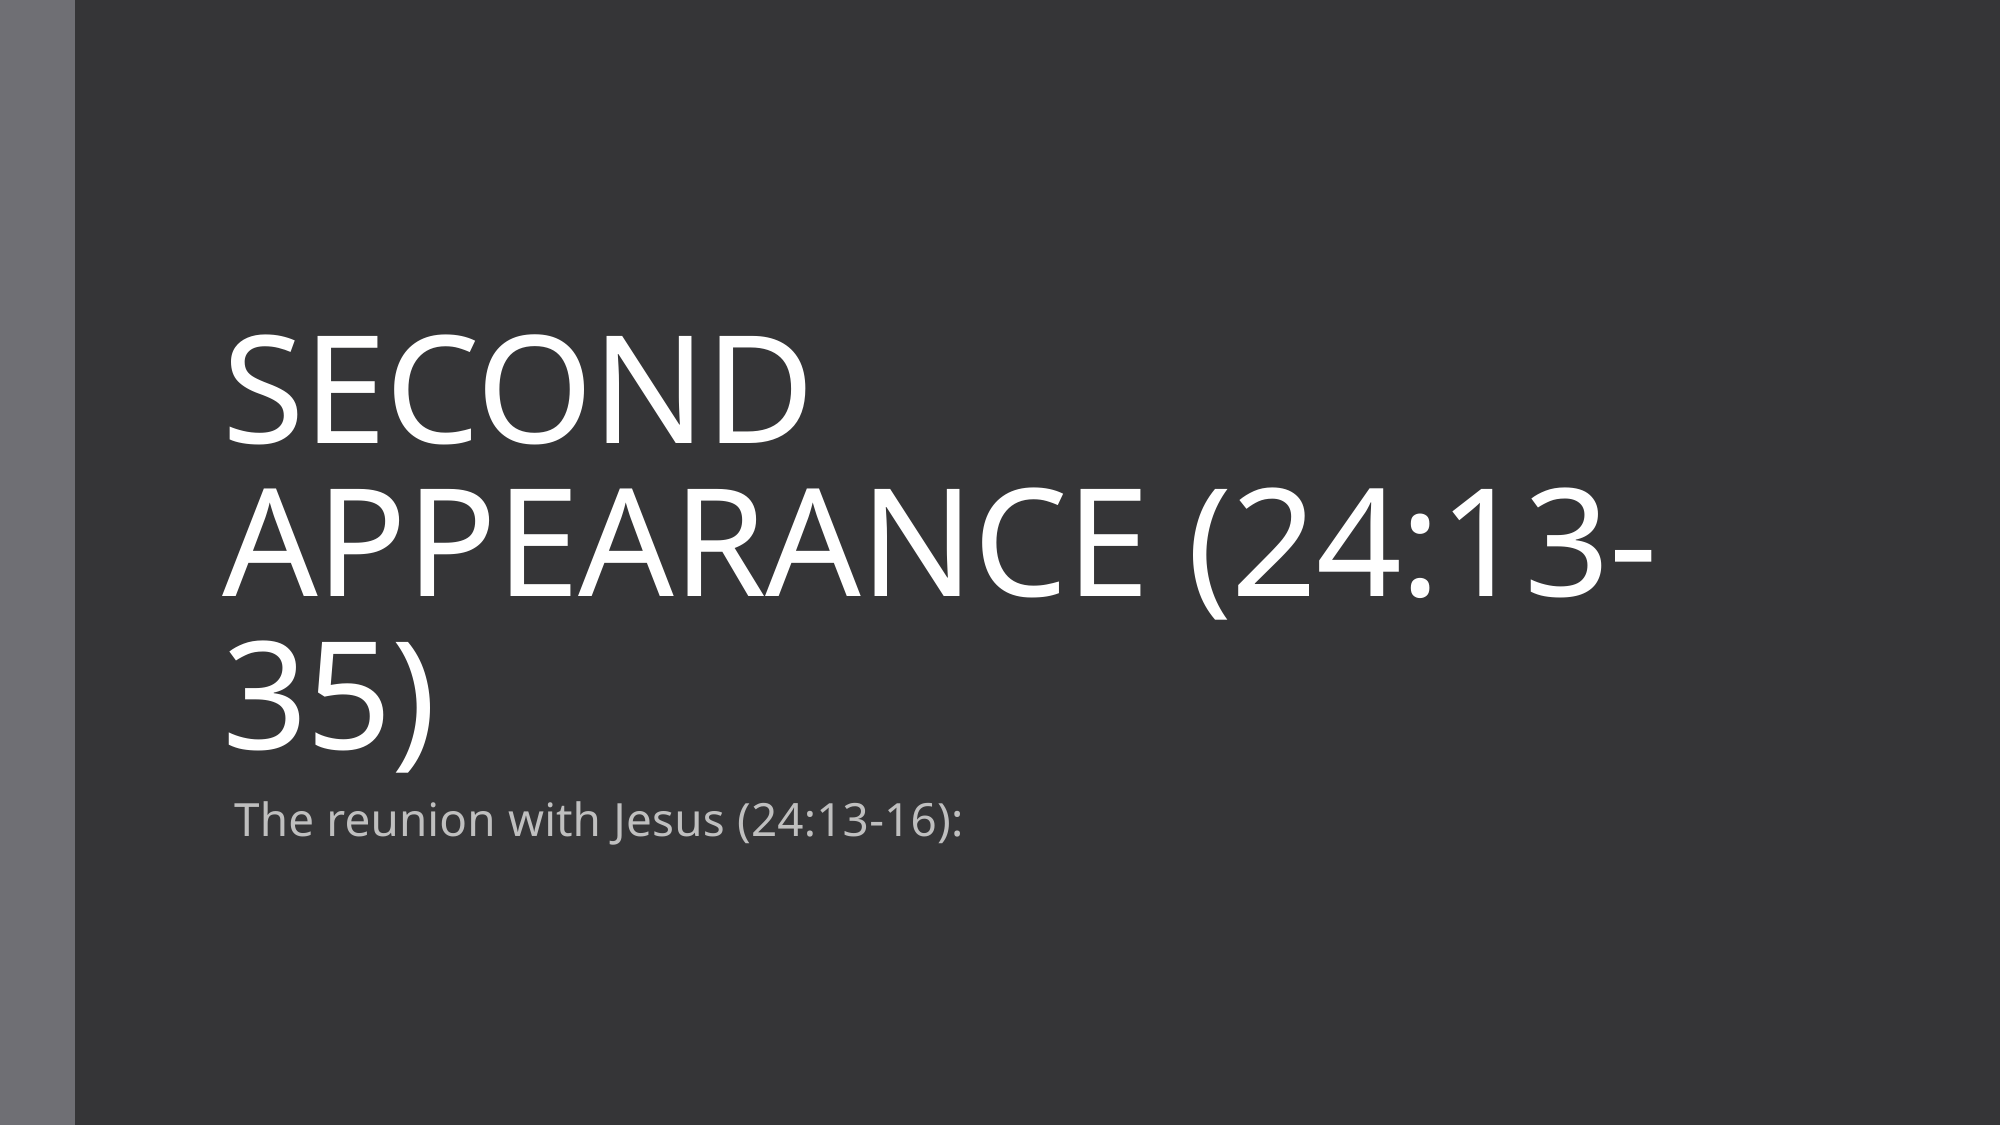

# SECOND APPEARANCE (24:13-35)
 The reunion with Jesus (24:13-16):